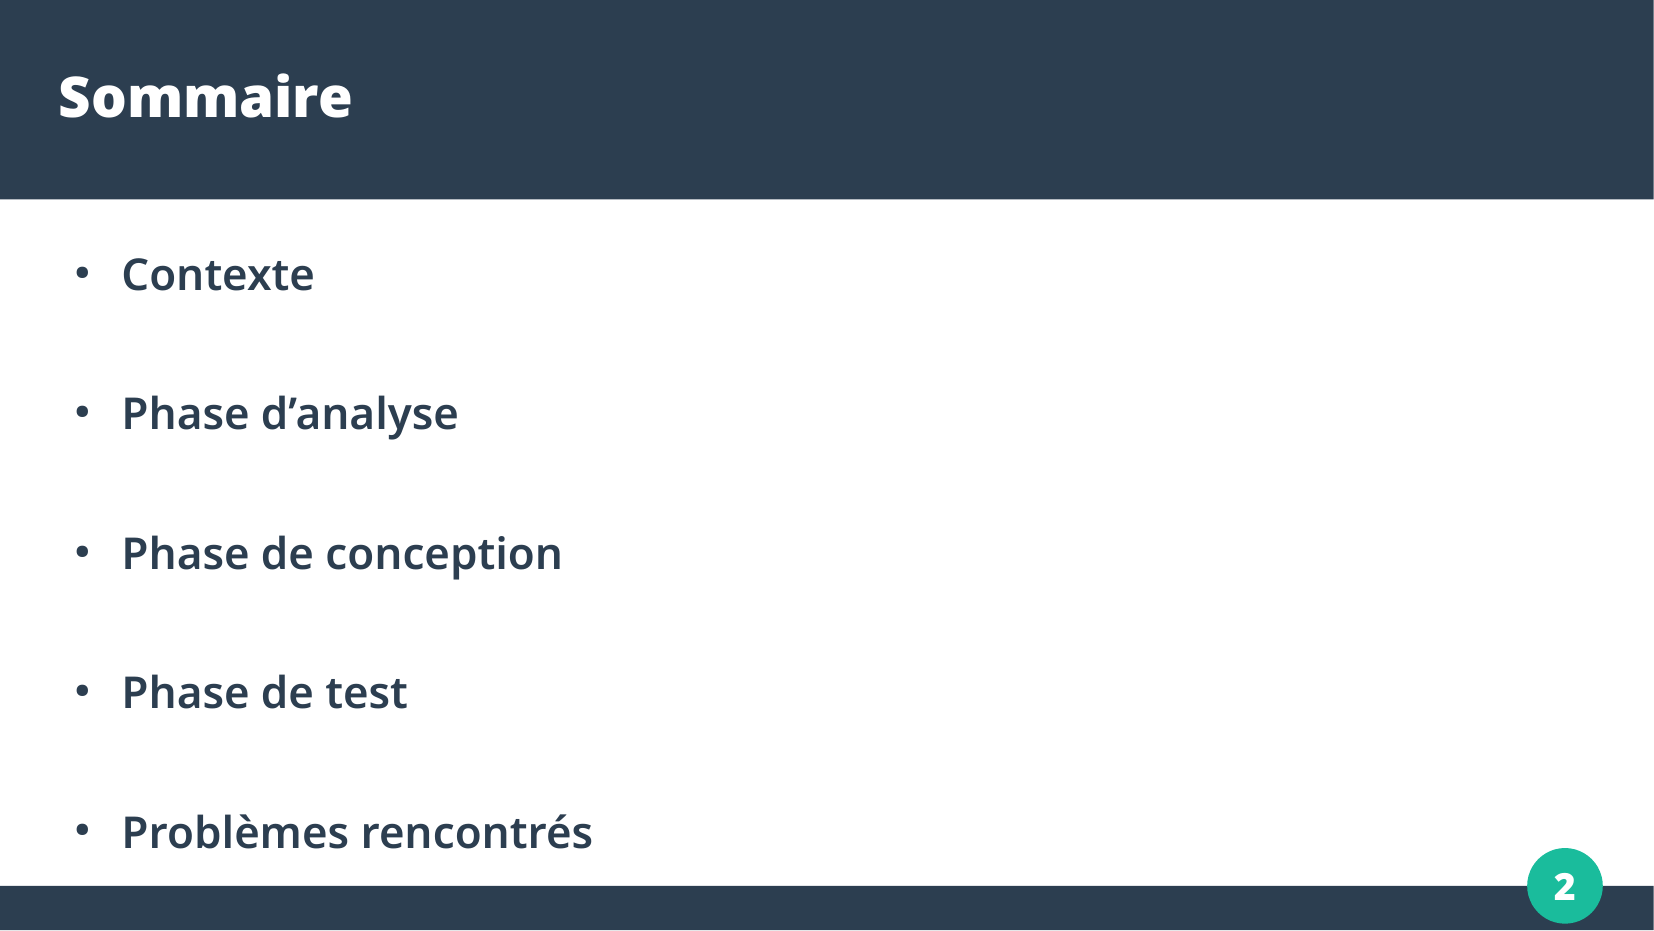

# Sommaire
Contexte
Phase d’analyse
Phase de conception
Phase de test
Problèmes rencontrés